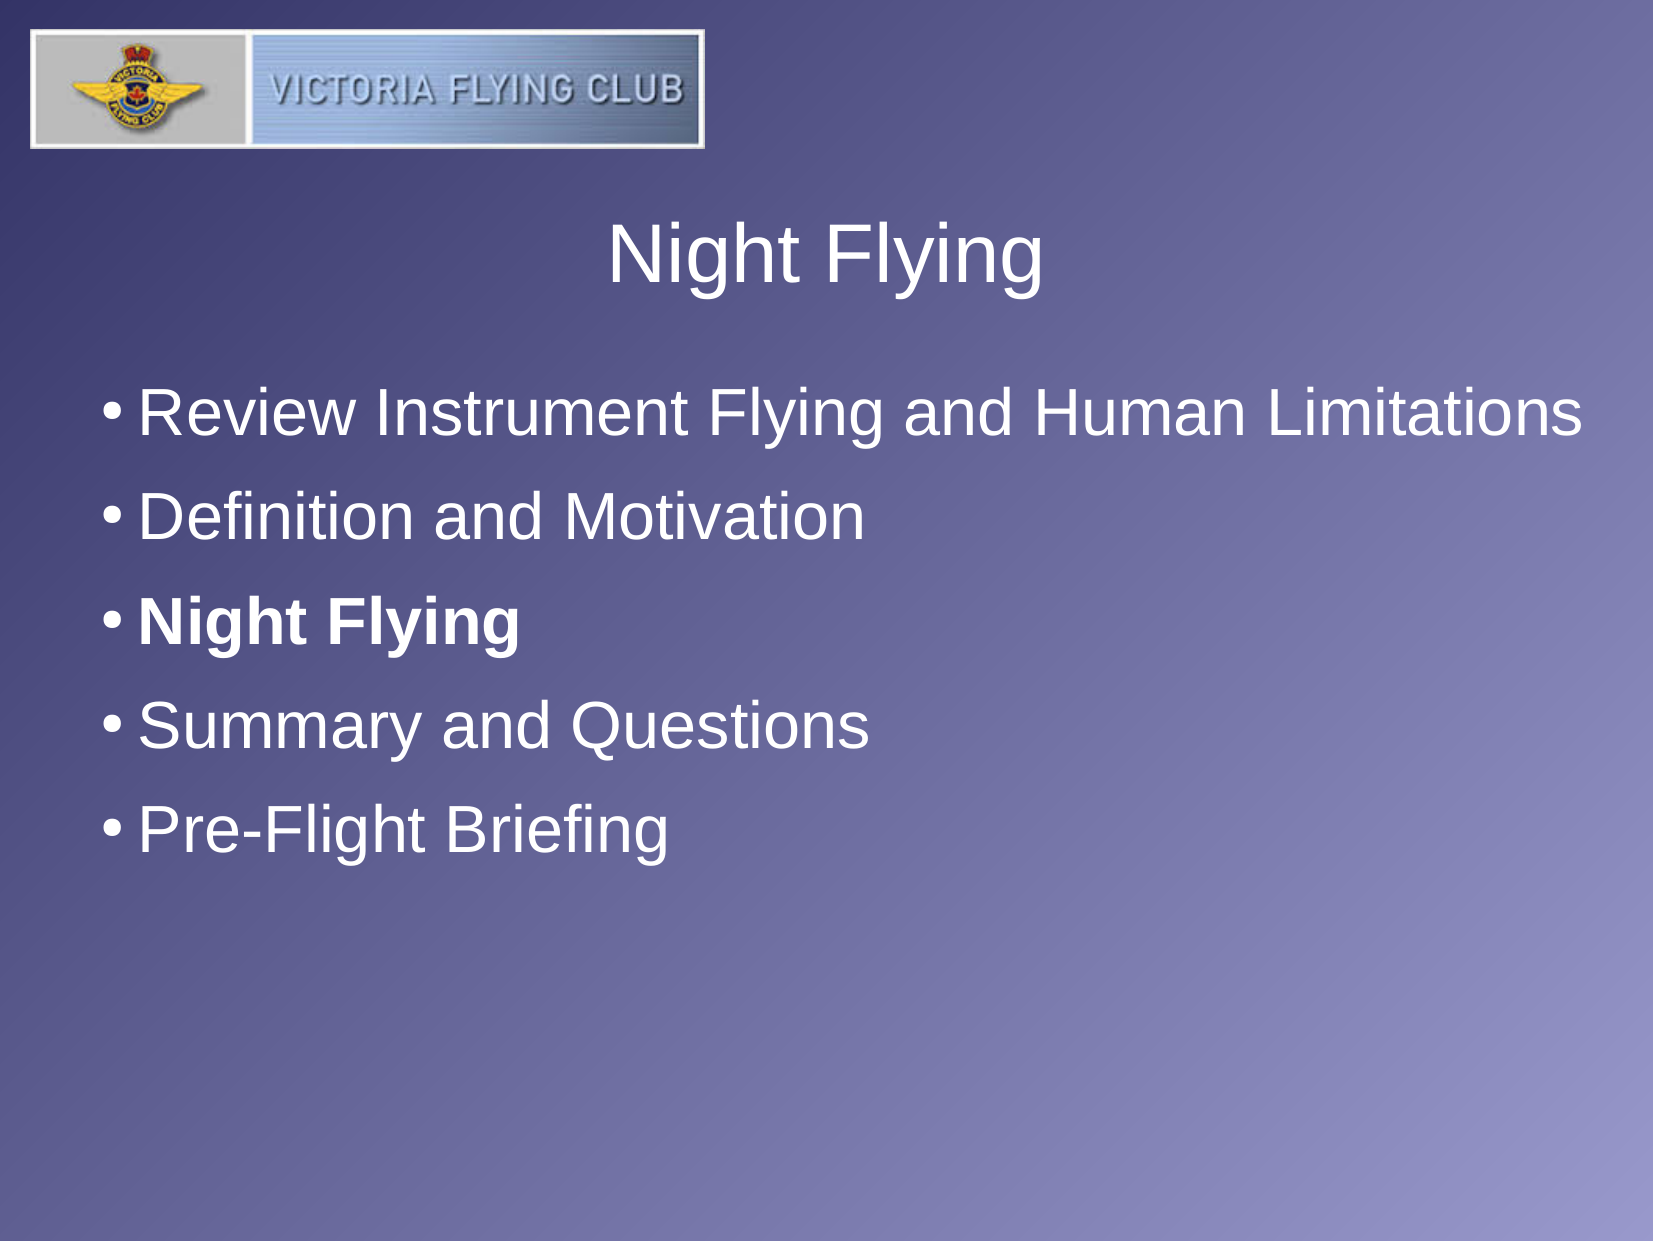

# Night Flying
Review Instrument Flying and Human Limitations
Definition and Motivation
Night Flying
Summary and Questions
Pre-Flight Briefing